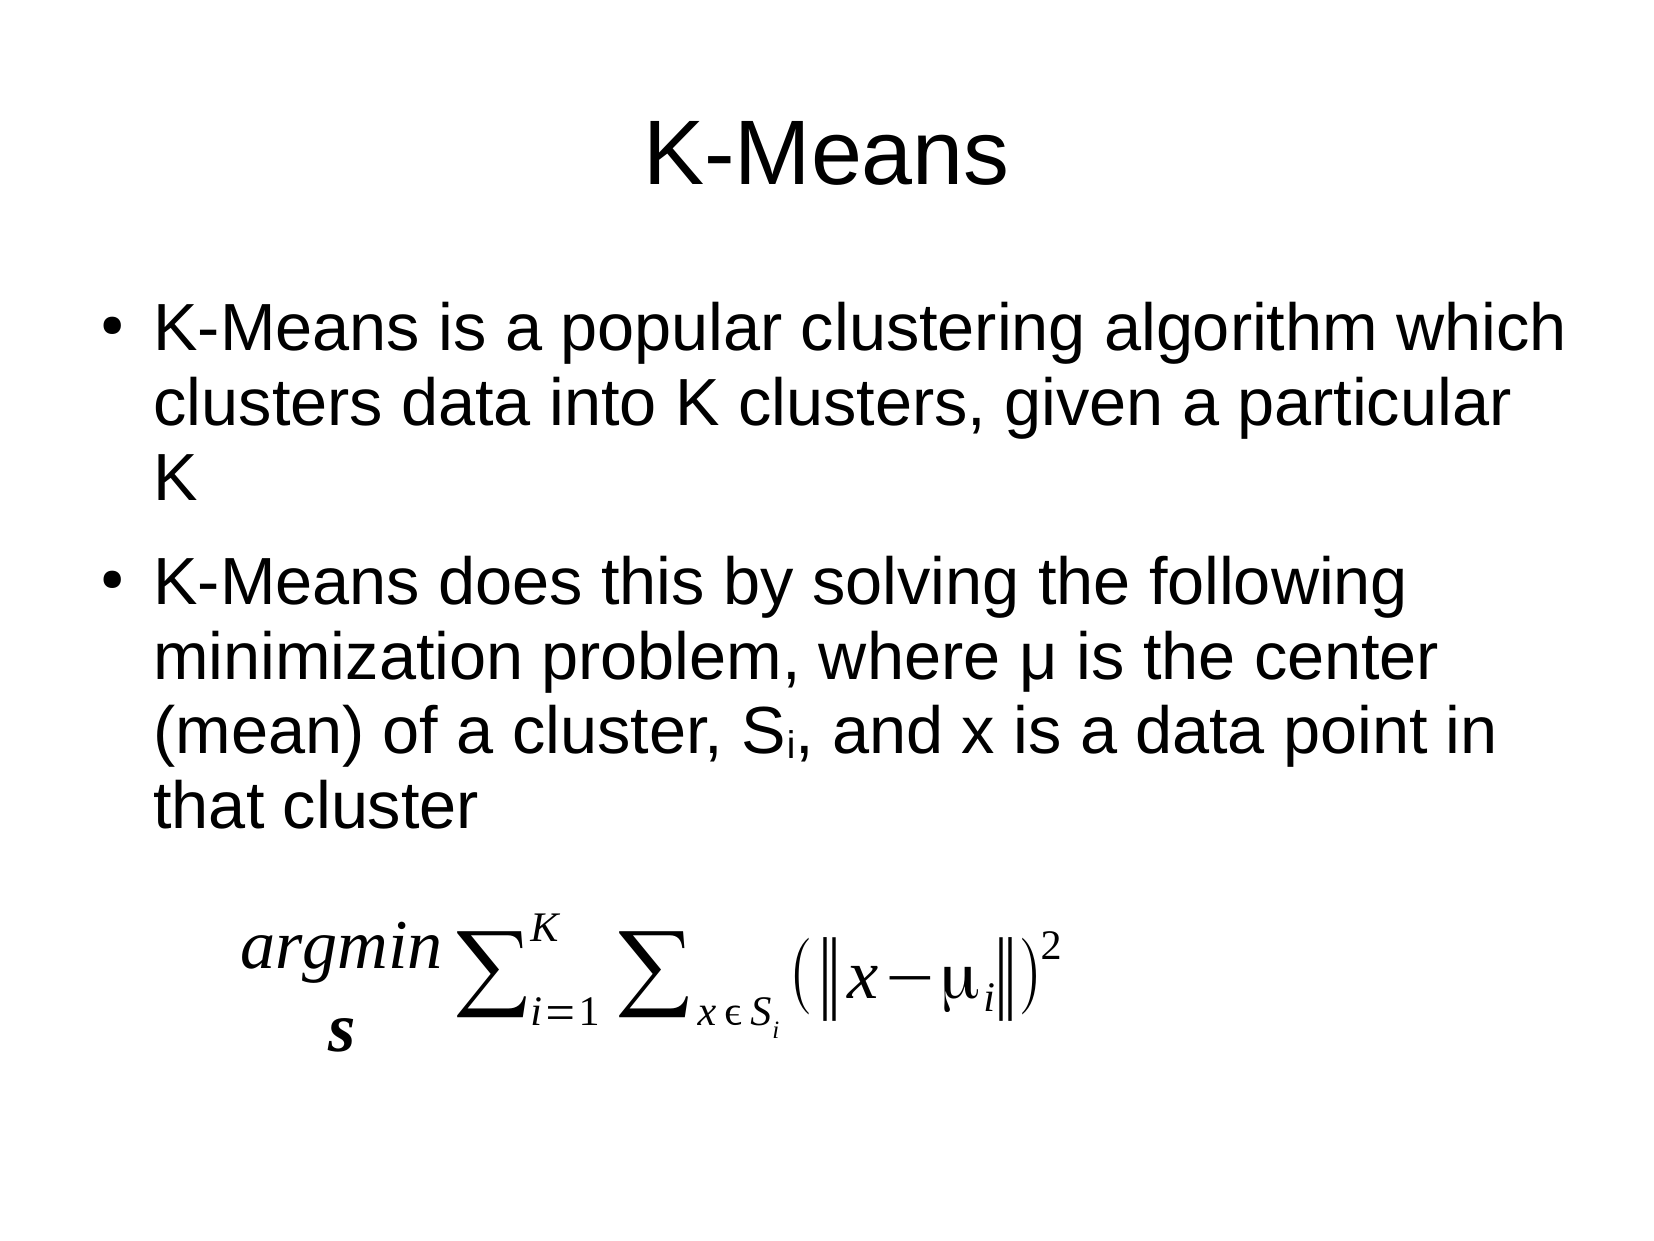

# K-Means
K-Means is a popular clustering algorithm which clusters data into K clusters, given a particular K
K-Means does this by solving the following minimization problem, where μ is the center (mean) of a cluster, Si, and x is a data point in that cluster